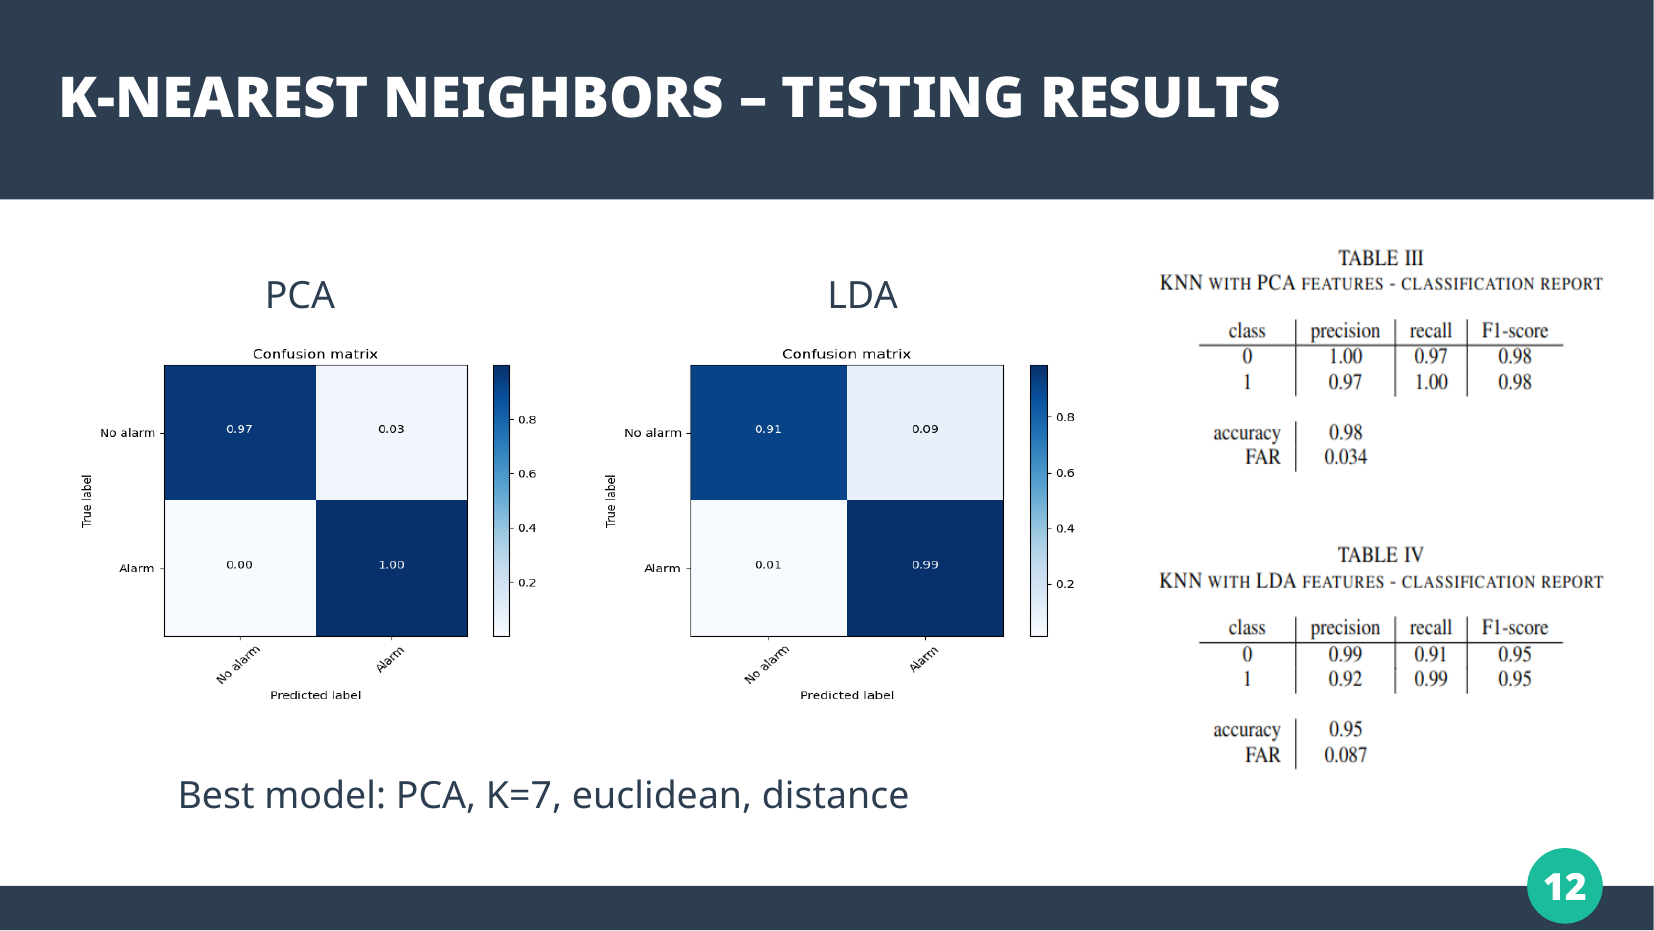

# K-NEAREST NEIGHBORS – TESTING RESULTS
PCA
LDA
Best model: PCA, K=7, euclidean, distance